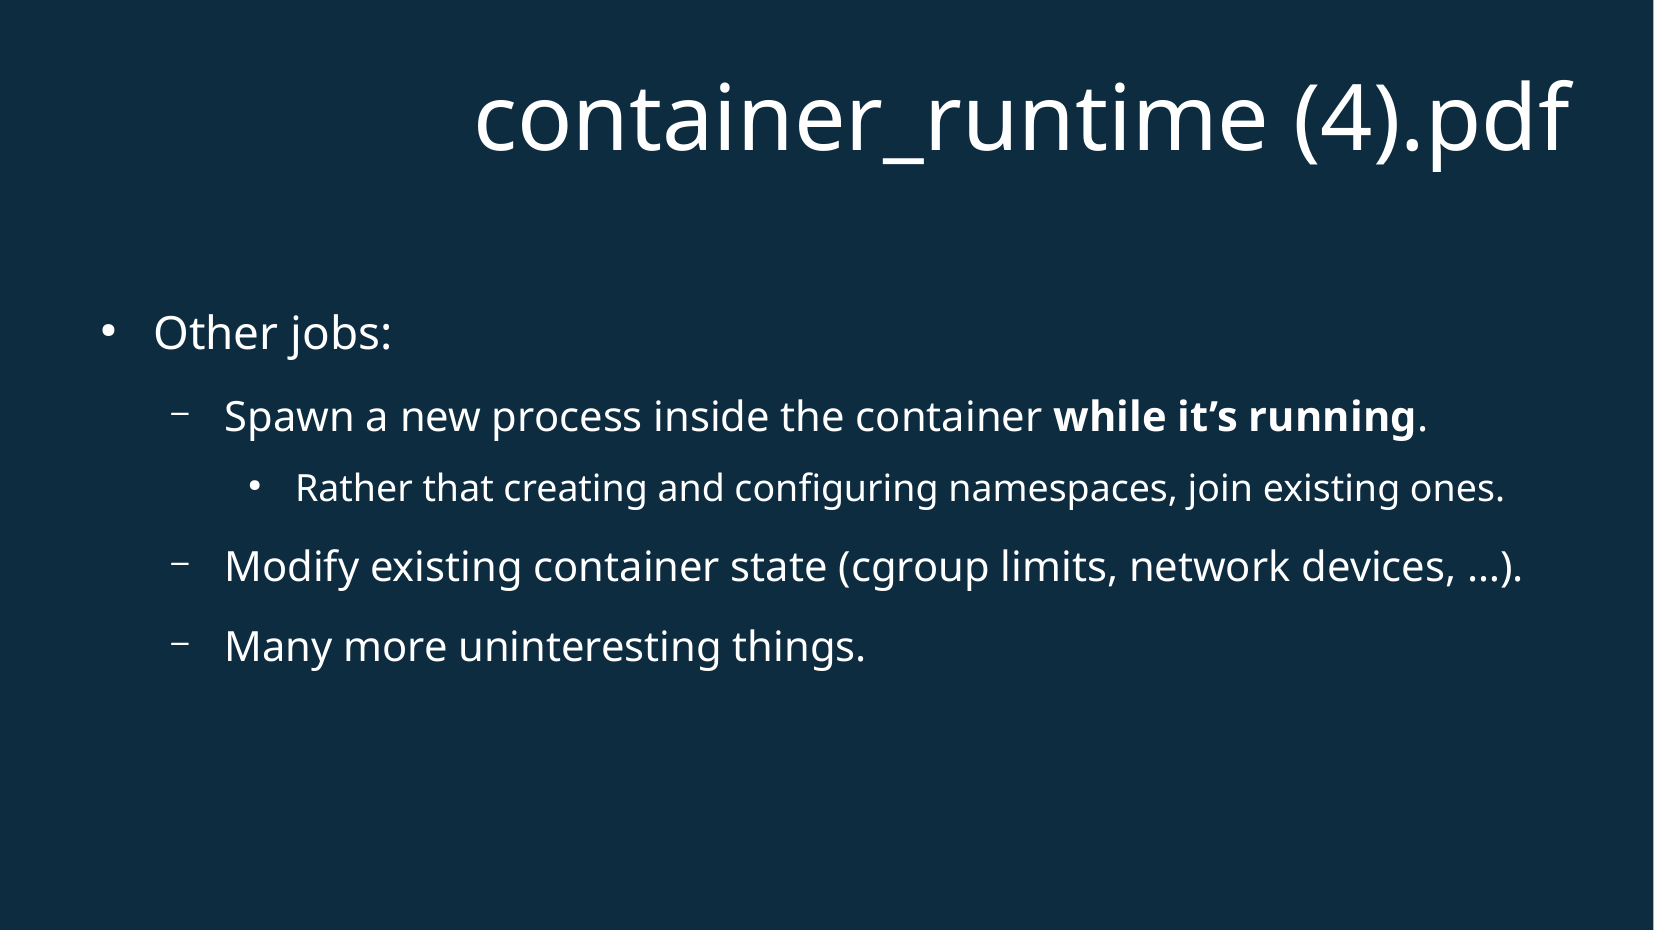

# container_runtime (4).pdf
Other jobs:
Spawn a new process inside the container while it’s running.
Rather that creating and configuring namespaces, join existing ones.
Modify existing container state (cgroup limits, network devices, …).
Many more uninteresting things.